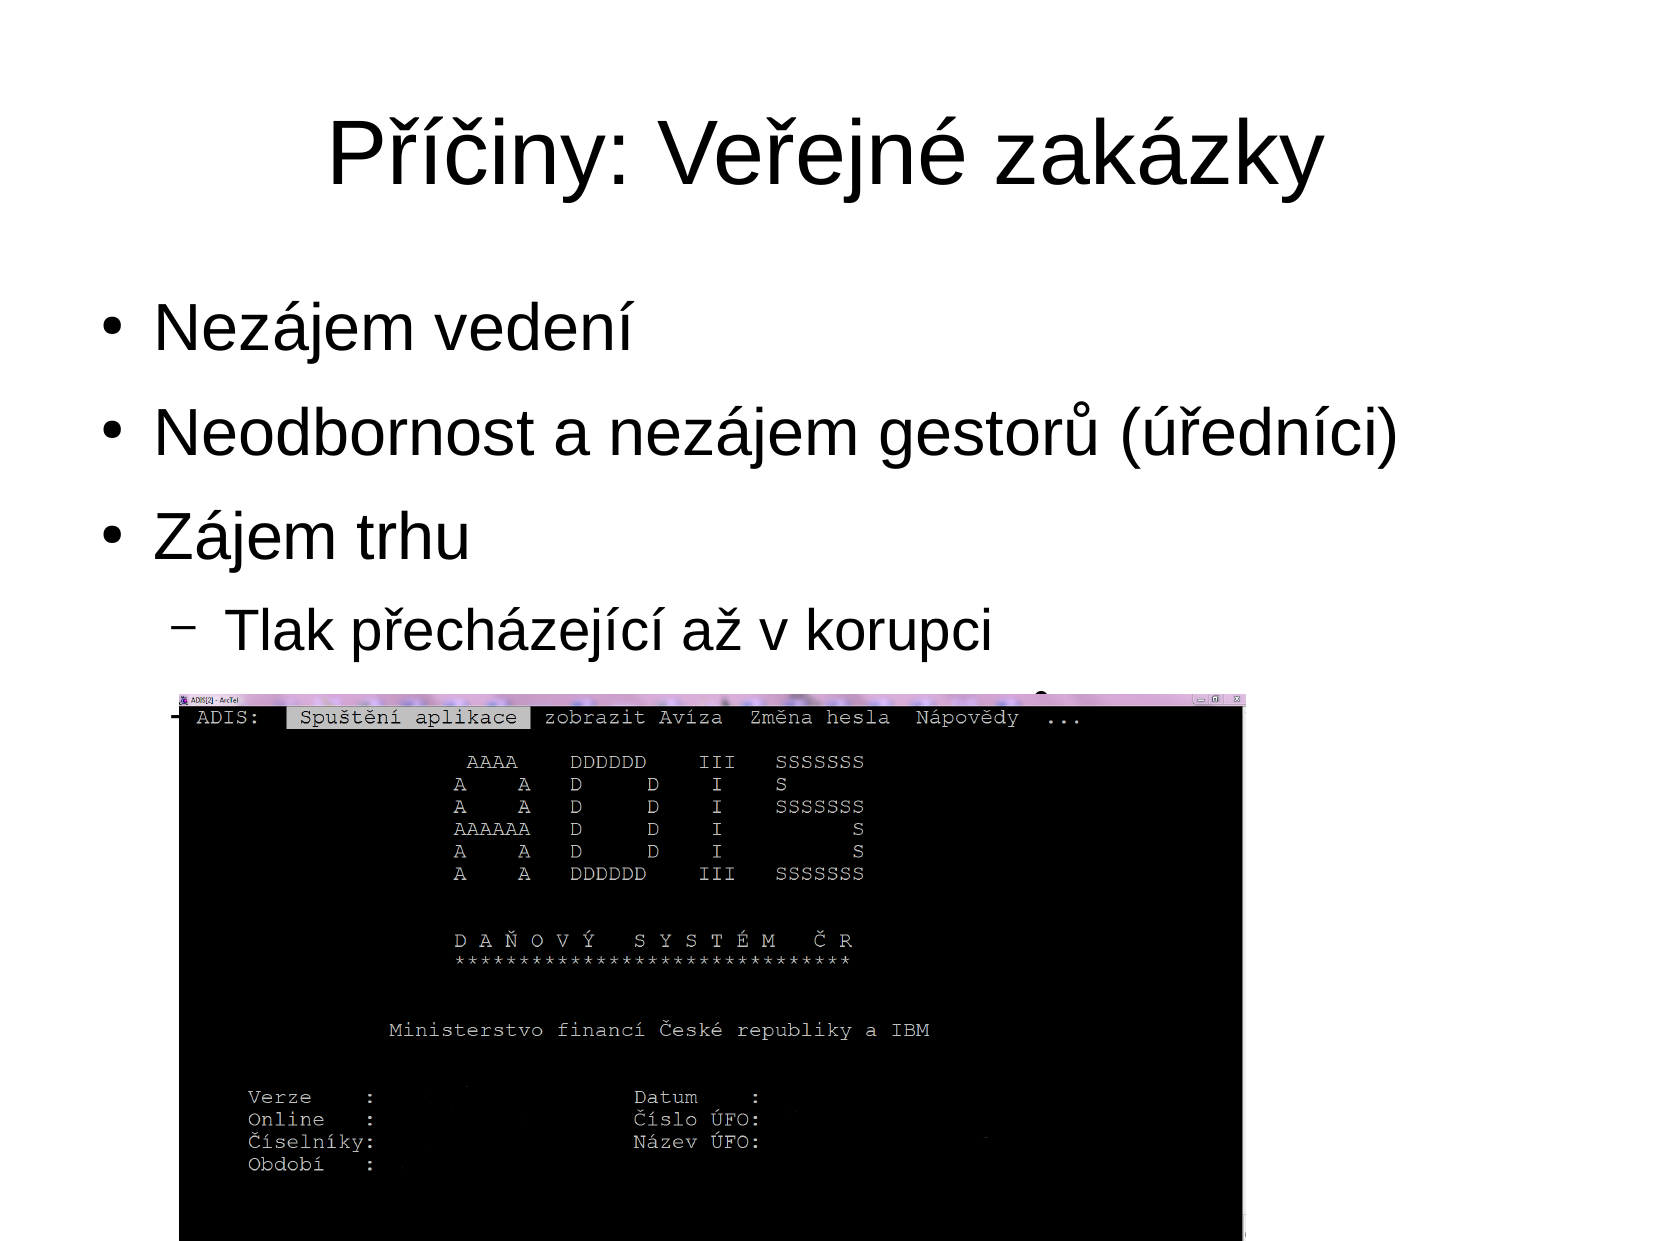

# Příčiny: Veřejné zakázky
Nezájem vedení
Neodbornost a nezájem gestorů (úředníci)
Zájem trhu
Tlak přecházející až v korupci
Absolutní deformace požadavků